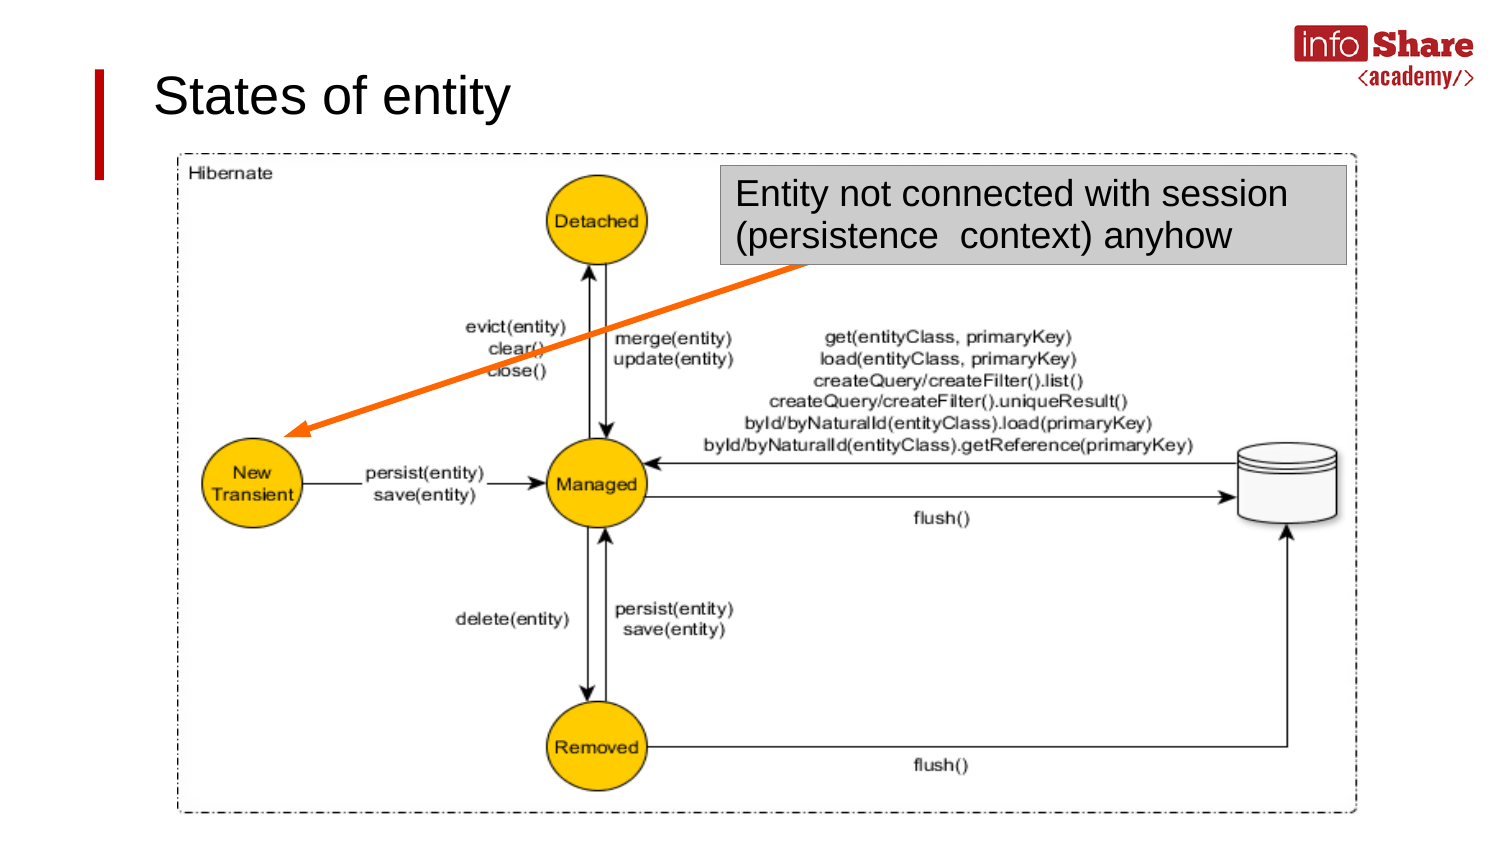

# States of entity
Entity not connected with session (persistence context) anyhow